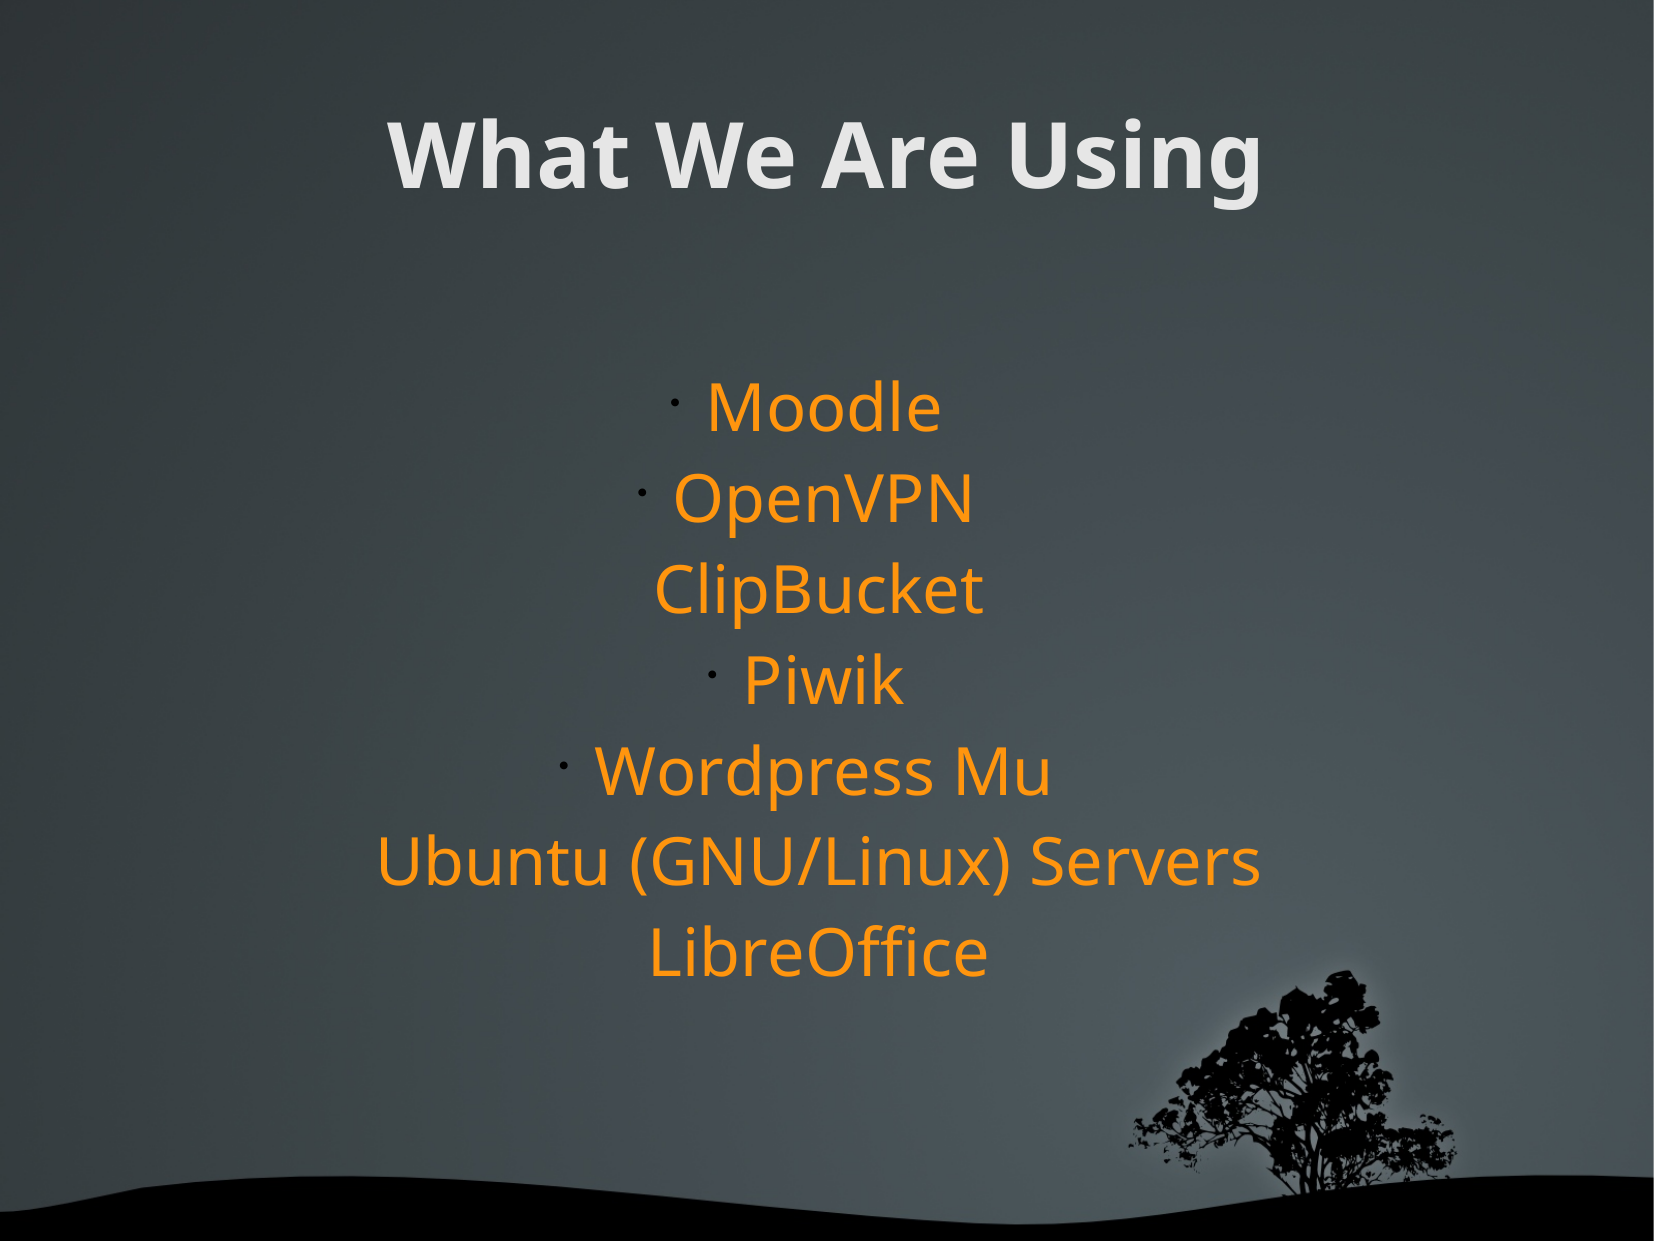

# What We Are Using
Moodle
OpenVPN
ClipBucket
Piwik
Wordpress Mu
Ubuntu (GNU/Linux) Servers
LibreOffice